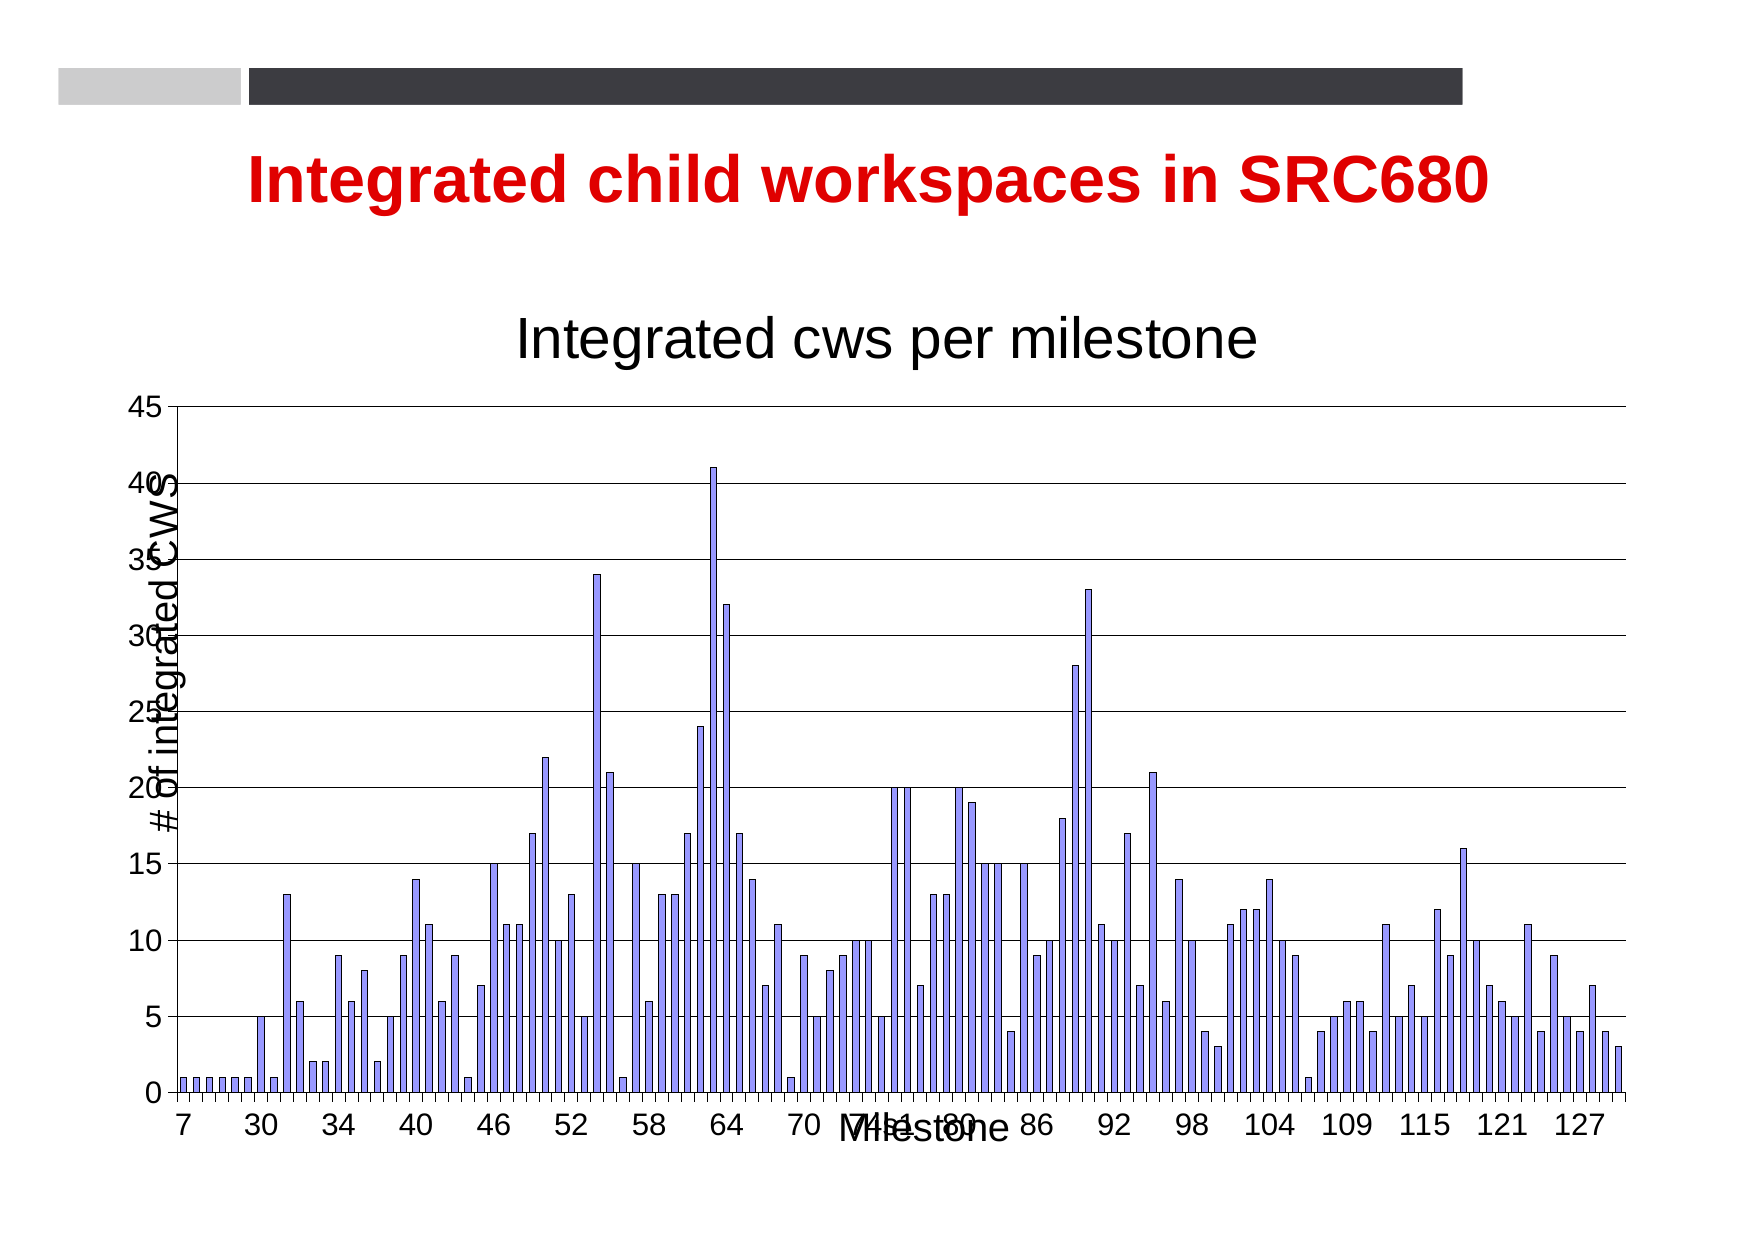

# Integrated child workspaces in SRC680
### Chart: Integrated cws per milestone
| Category | Sloupec B |
|---|---|
| 7 | 1.0 |
| 9 | 1.0 |
| 14 | 1.0 |
| 16 | 1.0 |
| 17 | 1.0 |
| 24 | 1.0 |
| 30 | 5.0 |
| 31 | 1.0 |
| 31s1 | 13.0 |
| 32 | 6.0 |
| 33 | 2.0 |
| 33s1 | 2.0 |
| 34 | 9.0 |
| 35 | 6.0 |
| 36 | 8.0 |
| 37 | 2.0 |
| 38 | 5.0 |
| 39 | 9.0 |
| 40 | 14.0 |
| 41 | 11.0 |
| 42 | 6.0 |
| 43 | 9.0 |
| 44 | 1.0 |
| 45 | 7.0 |
| 46 | 15.0 |
| 47 | 11.0 |
| 48 | 11.0 |
| 49 | 17.0 |
| 50 | 22.0 |
| 51 | 10.0 |
| 52 | 13.0 |
| 53 | 5.0 |
| 54 | 34.0 |
| 55 | 21.0 |
| 56 | 1.0 |
| 57 | 15.0 |
| 58 | 6.0 |
| 59 | 13.0 |
| 60 | 13.0 |
| 61 | 17.0 |
| 62 | 24.0 |
| 63 | 41.0 |
| 64 | 32.0 |
| 65 | 17.0 |
| 66 | 14.0 |
| 67 | 7.0 |
| 68 | 11.0 |
| 69 | 1.0 |
| 70 | 9.0 |
| 71 | 5.0 |
| 71s1 | 8.0 |
| 72 | 9.0 |
| 73 | 10.0 |
| 74 | 10.0 |
| 74s1 | 5.0 |
| 75 | 20.0 |
| 76 | 20.0 |
| 77 | 7.0 |
| 78 | 13.0 |
| 79 | 13.0 |
| 80 | 20.0 |
| 81 | 19.0 |
| 82 | 15.0 |
| 83 | 15.0 |
| 84 | 4.0 |
| 85 | 15.0 |
| 86 | 9.0 |
| 87 | 10.0 |
| 88 | 18.0 |
| 89 | 28.0 |
| 90 | 33.0 |
| 91 | 11.0 |
| 92 | 10.0 |
| 93 | 17.0 |
| 94 | 7.0 |
| 95 | 21.0 |
| 96 | 6.0 |
| 97 | 14.0 |
| 98 | 10.0 |
| 99 | 4.0 |
| 100 | 3.0 |
| 101 | 11.0 |
| 102 | 12.0 |
| 103 | 12.0 |
| 104 | 14.0 |
| 104s1 | 10.0 |
| 105 | 9.0 |
| 106 | 1.0 |
| 107 | 4.0 |
| 108 | 5.0 |
| 109 | 6.0 |
| 110 | 6.0 |
| 111 | 4.0 |
| 112 | 11.0 |
| 113 | 5.0 |
| 114 | 7.0 |
| 115 | 5.0 |
| 116 | 12.0 |
| 117 | 9.0 |
| 118 | 16.0 |
| 119 | 10.0 |
| 120 | 7.0 |
| 121 | 6.0 |
| 122 | 5.0 |
| 123 | 11.0 |
| 124 | 4.0 |
| 125 | 9.0 |
| 126 | 5.0 |
| 127 | 4.0 |
| 128 | 7.0 |
| 129 | 4.0 |
| 130 | 3.0 |